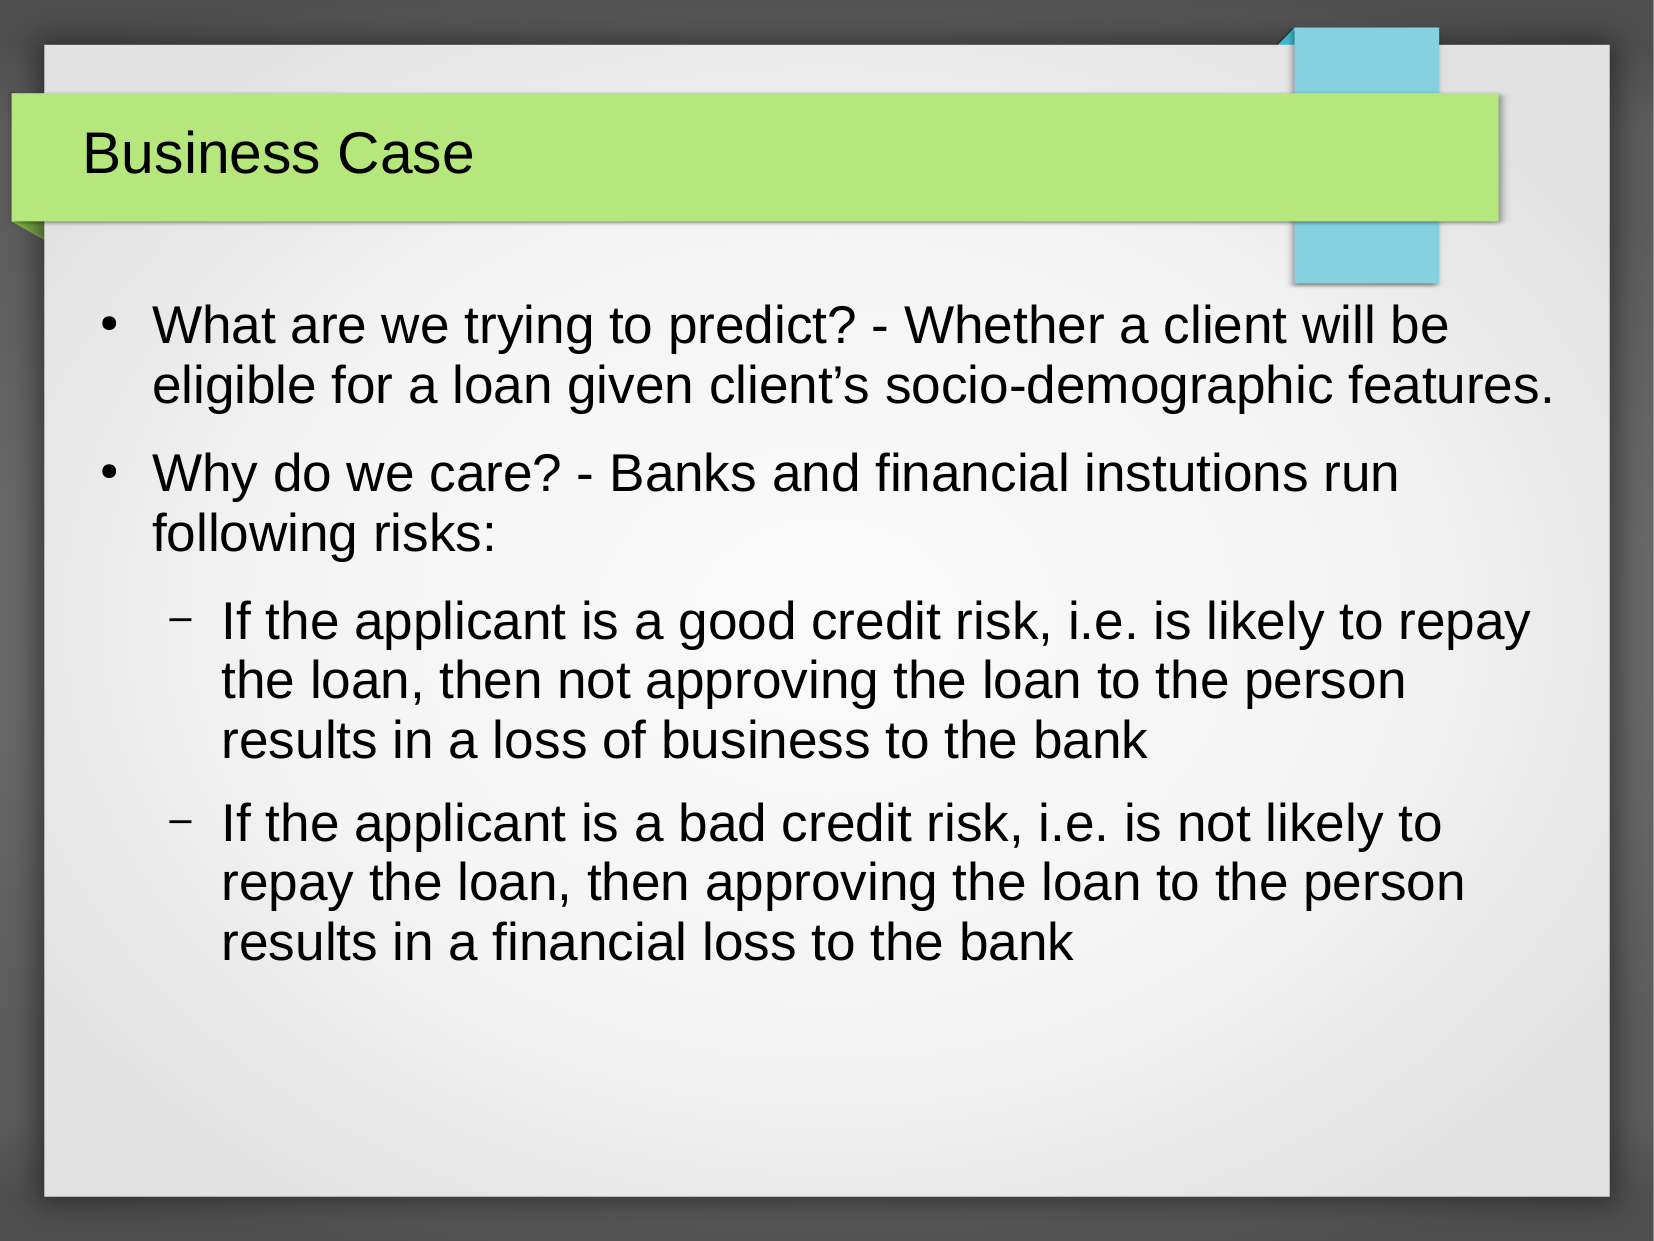

# Business Case
What are we trying to predict? - Whether a client will be eligible for a loan given client’s socio-demographic features.
Why do we care? - Banks and financial instutions run following risks:
If the applicant is a good credit risk, i.e. is likely to repay the loan, then not approving the loan to the person results in a loss of business to the bank
If the applicant is a bad credit risk, i.e. is not likely to repay the loan, then approving the loan to the person results in a financial loss to the bank